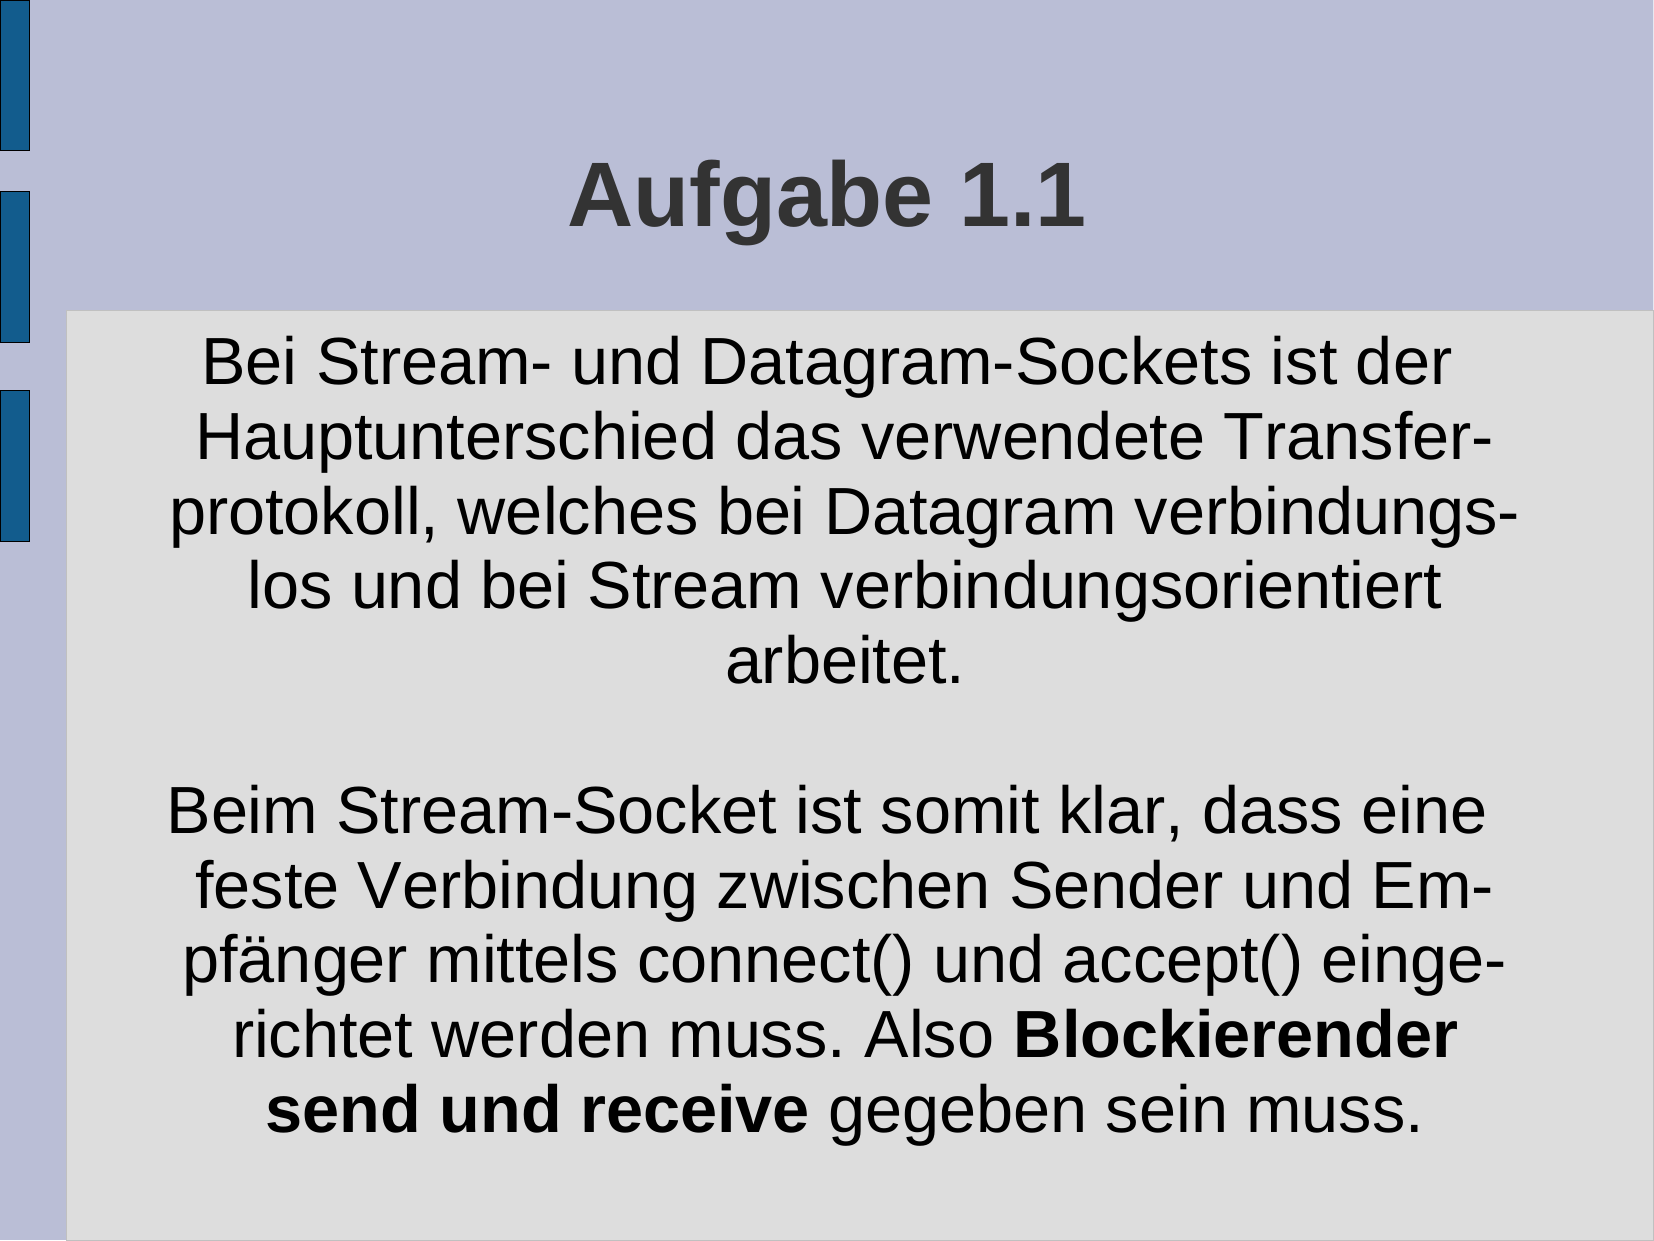

# Aufgabe 1.1
Bei Stream- und Datagram-Sockets ist der Hauptunterschied das verwendete Transfer-protokoll, welches bei Datagram verbindungs-los und bei Stream verbindungsorientiert arbeitet.
Beim Stream-Socket ist somit klar, dass eine feste Verbindung zwischen Sender und Em-pfänger mittels connect() und accept() einge-richtet werden muss. Also Blockierender send und receive gegeben sein muss.